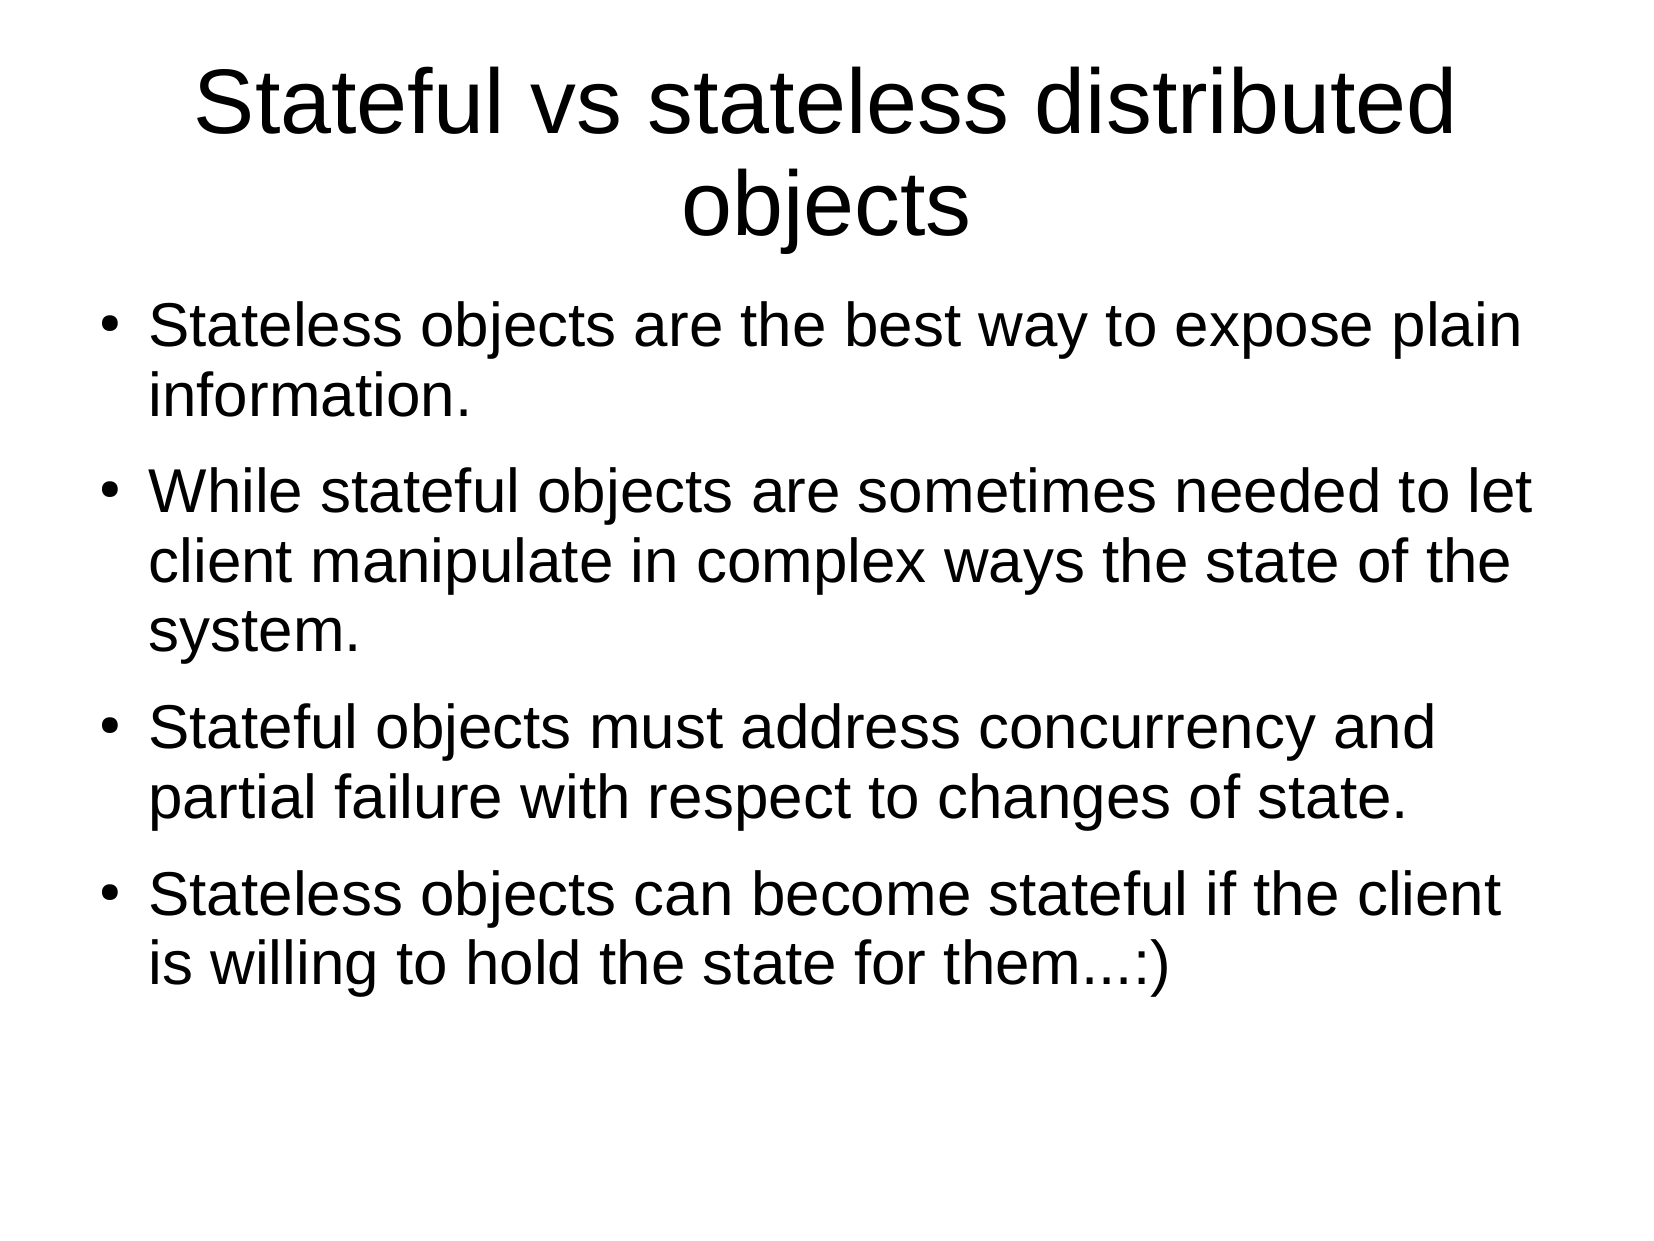

# Stateful vs stateless distributed objects
Stateless objects are the best way to expose plain information.
While stateful objects are sometimes needed to let client manipulate in complex ways the state of the system.
Stateful objects must address concurrency and partial failure with respect to changes of state.
Stateless objects can become stateful if the client is willing to hold the state for them...:)